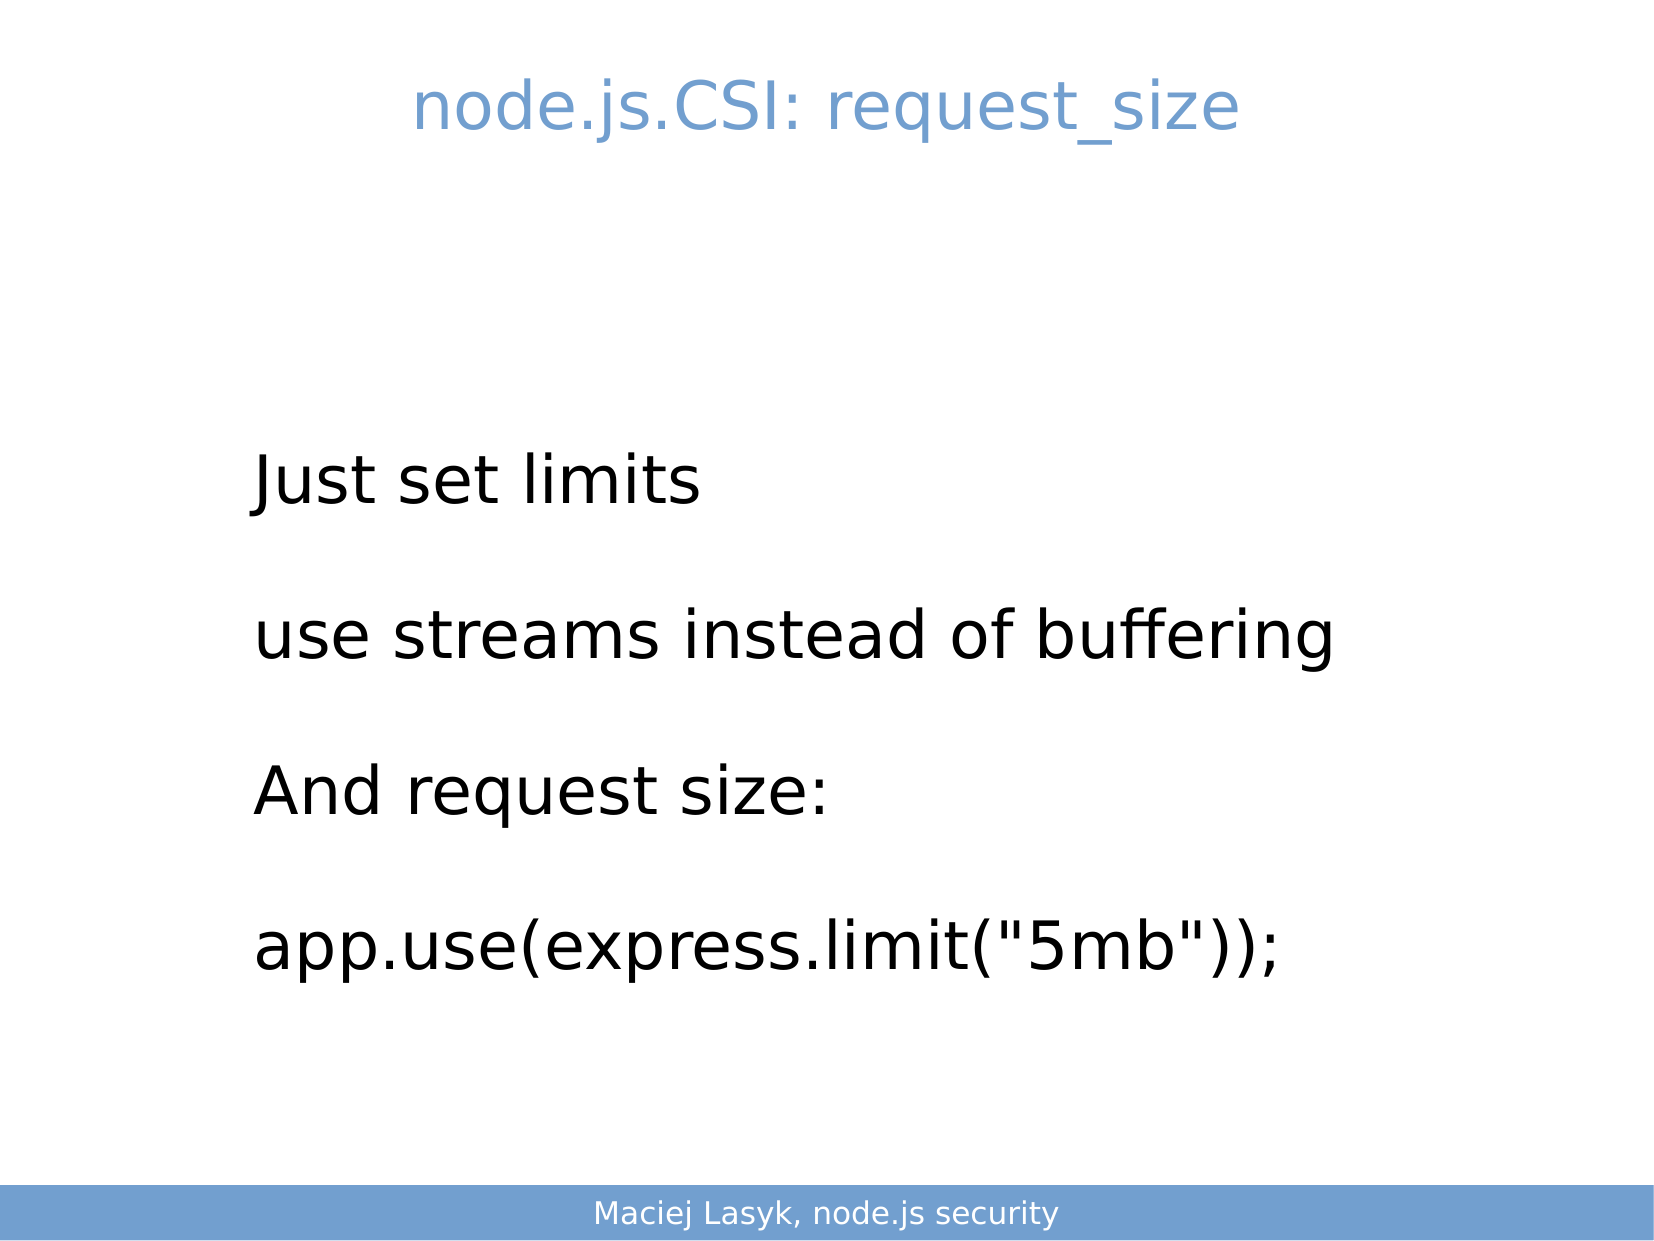

node.js.CSI: request_size
Just set limits
use streams instead of buffering
And request size:
app.use(express.limit("5mb"));
 3/25
 1/25
Maciej Lasyk, Ganglia & Nagios
Maciej Lasyk, node.js security
Maciej Lasyk, node.js security